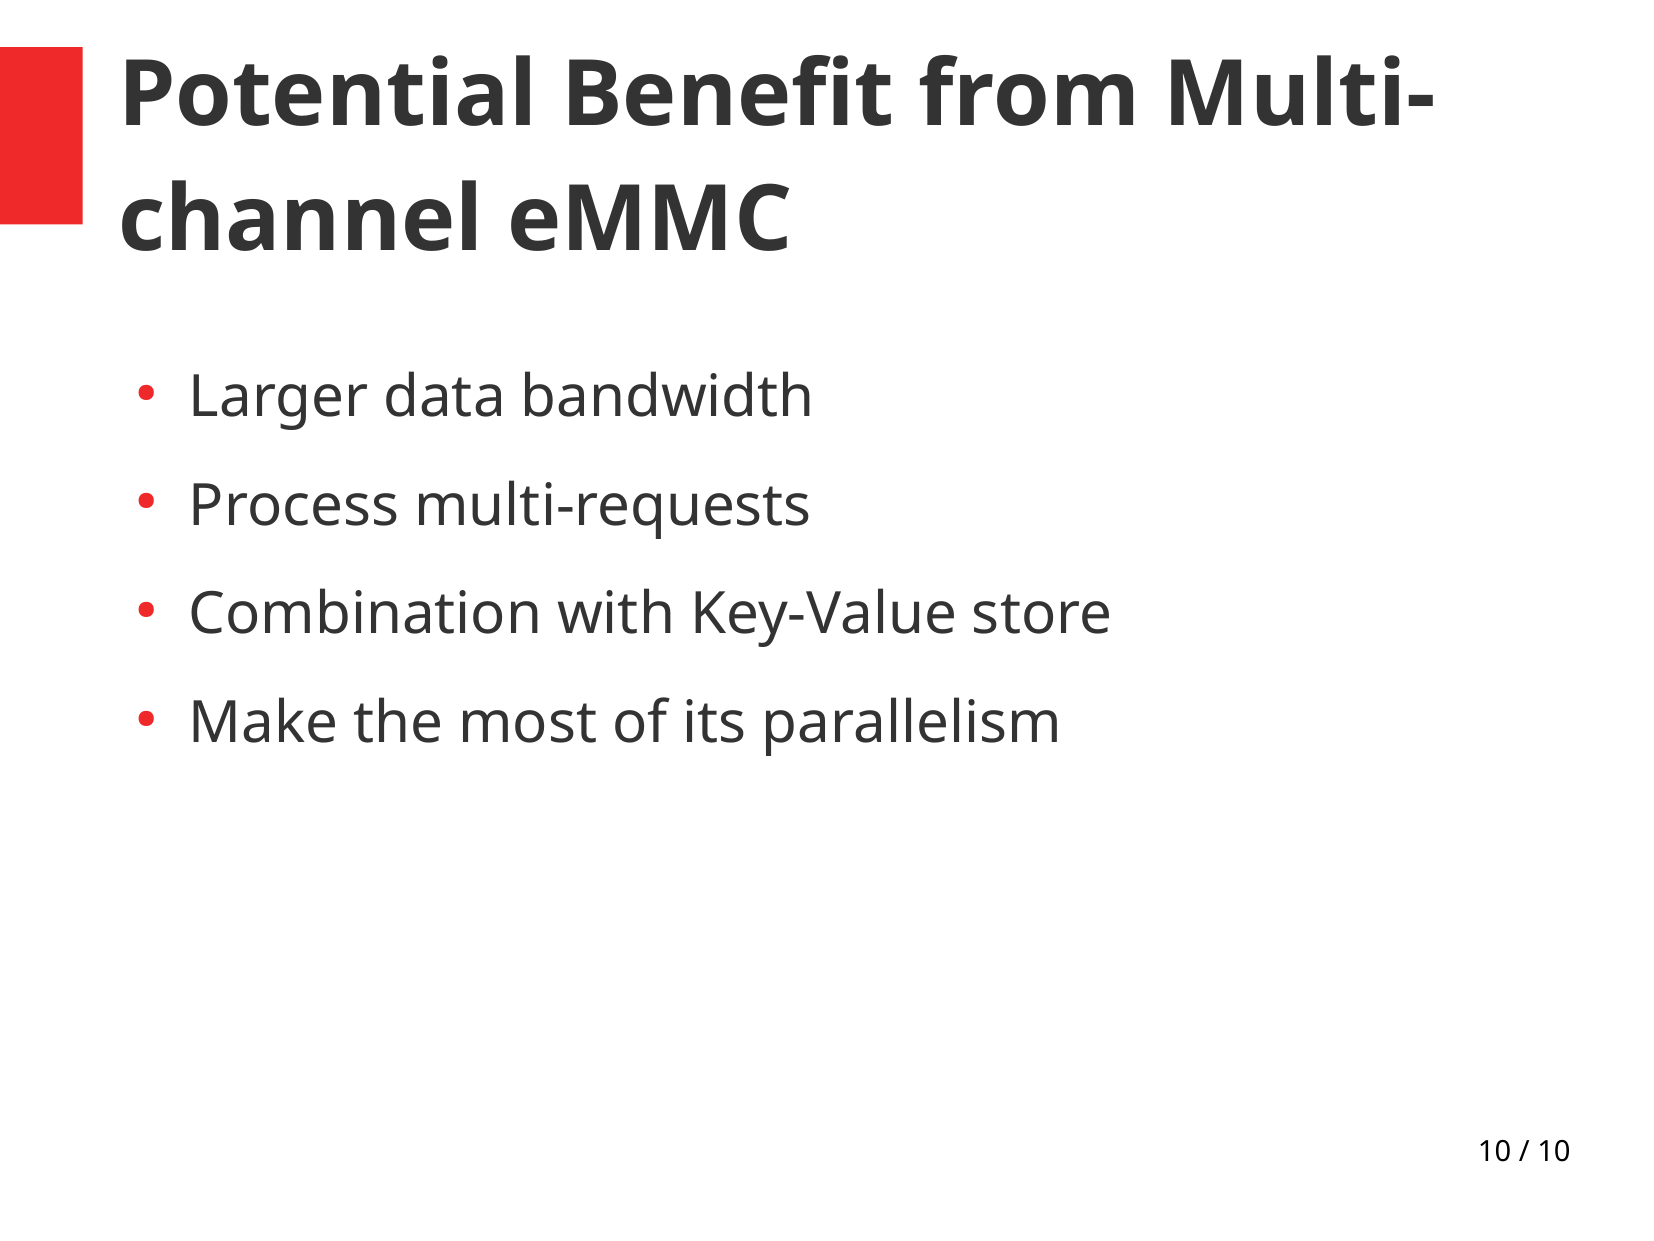

# Potential Benefit from Multi-channel eMMC
Larger data bandwidth
Process multi-requests
Combination with Key-Value store
Make the most of its parallelism
10